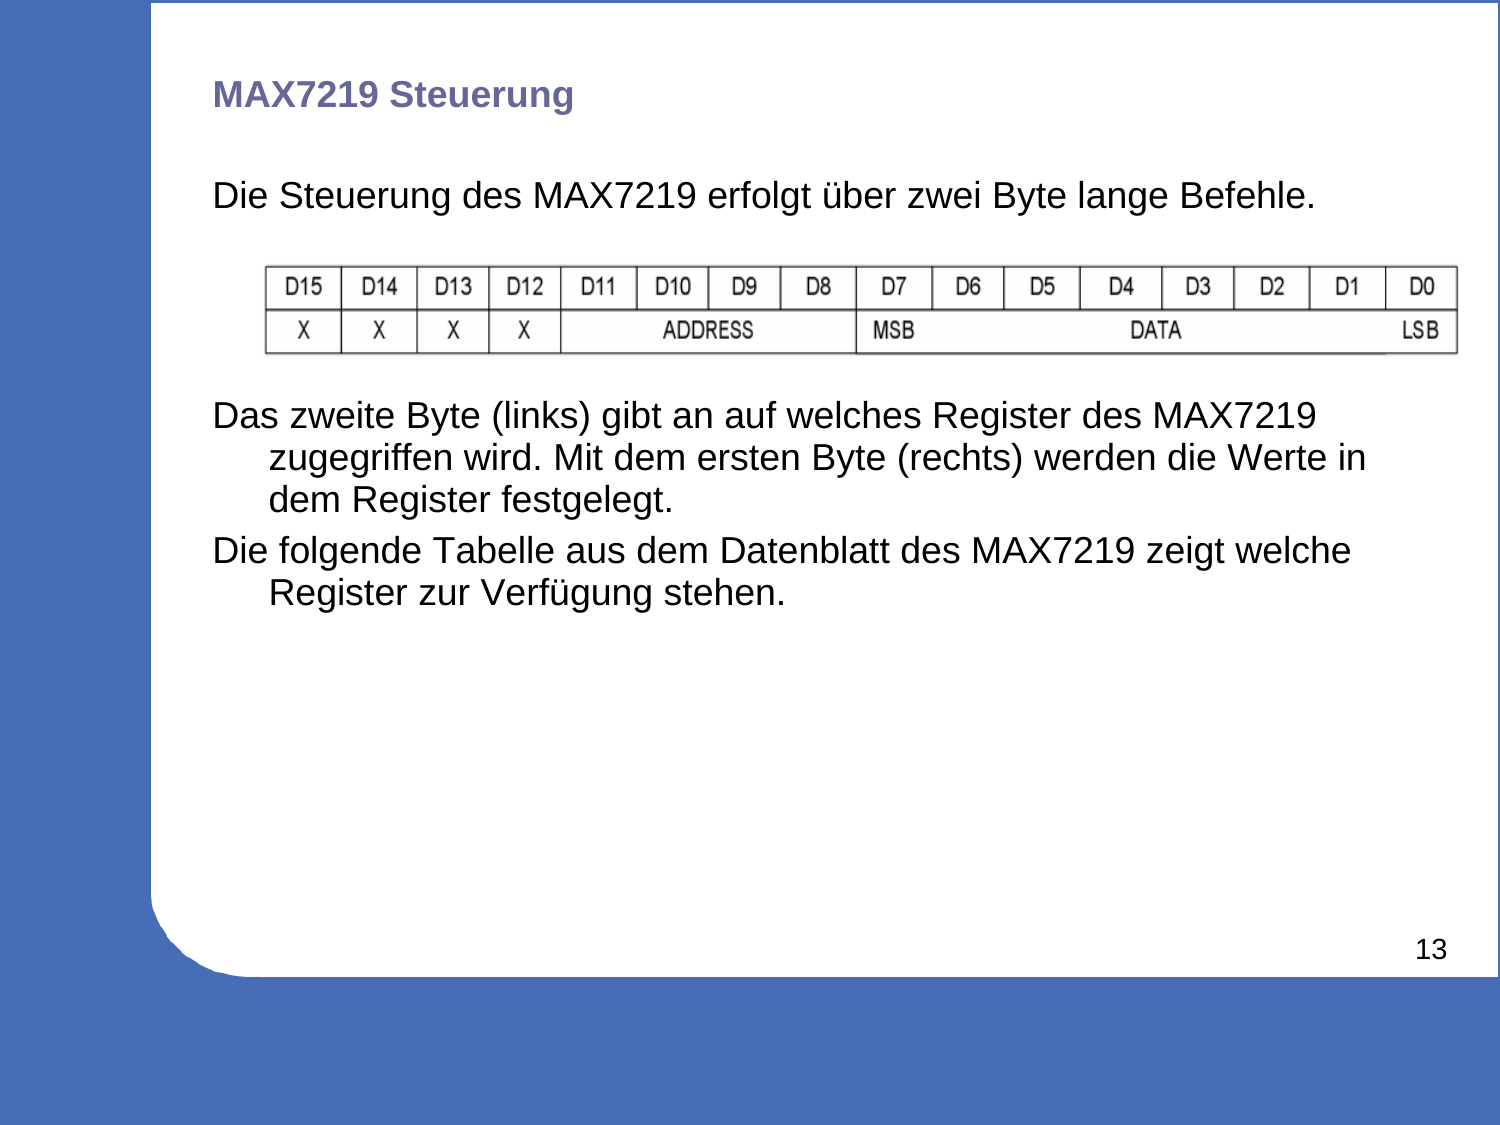

# MAX7219 Steuerung
Die Steuerung des MAX7219 erfolgt über zwei Byte lange Befehle.
Das zweite Byte (links) gibt an auf welches Register des MAX7219 zugegriffen wird. Mit dem ersten Byte (rechts) werden die Werte in dem Register festgelegt.
Die folgende Tabelle aus dem Datenblatt des MAX7219 zeigt welche Register zur Verfügung stehen.
13